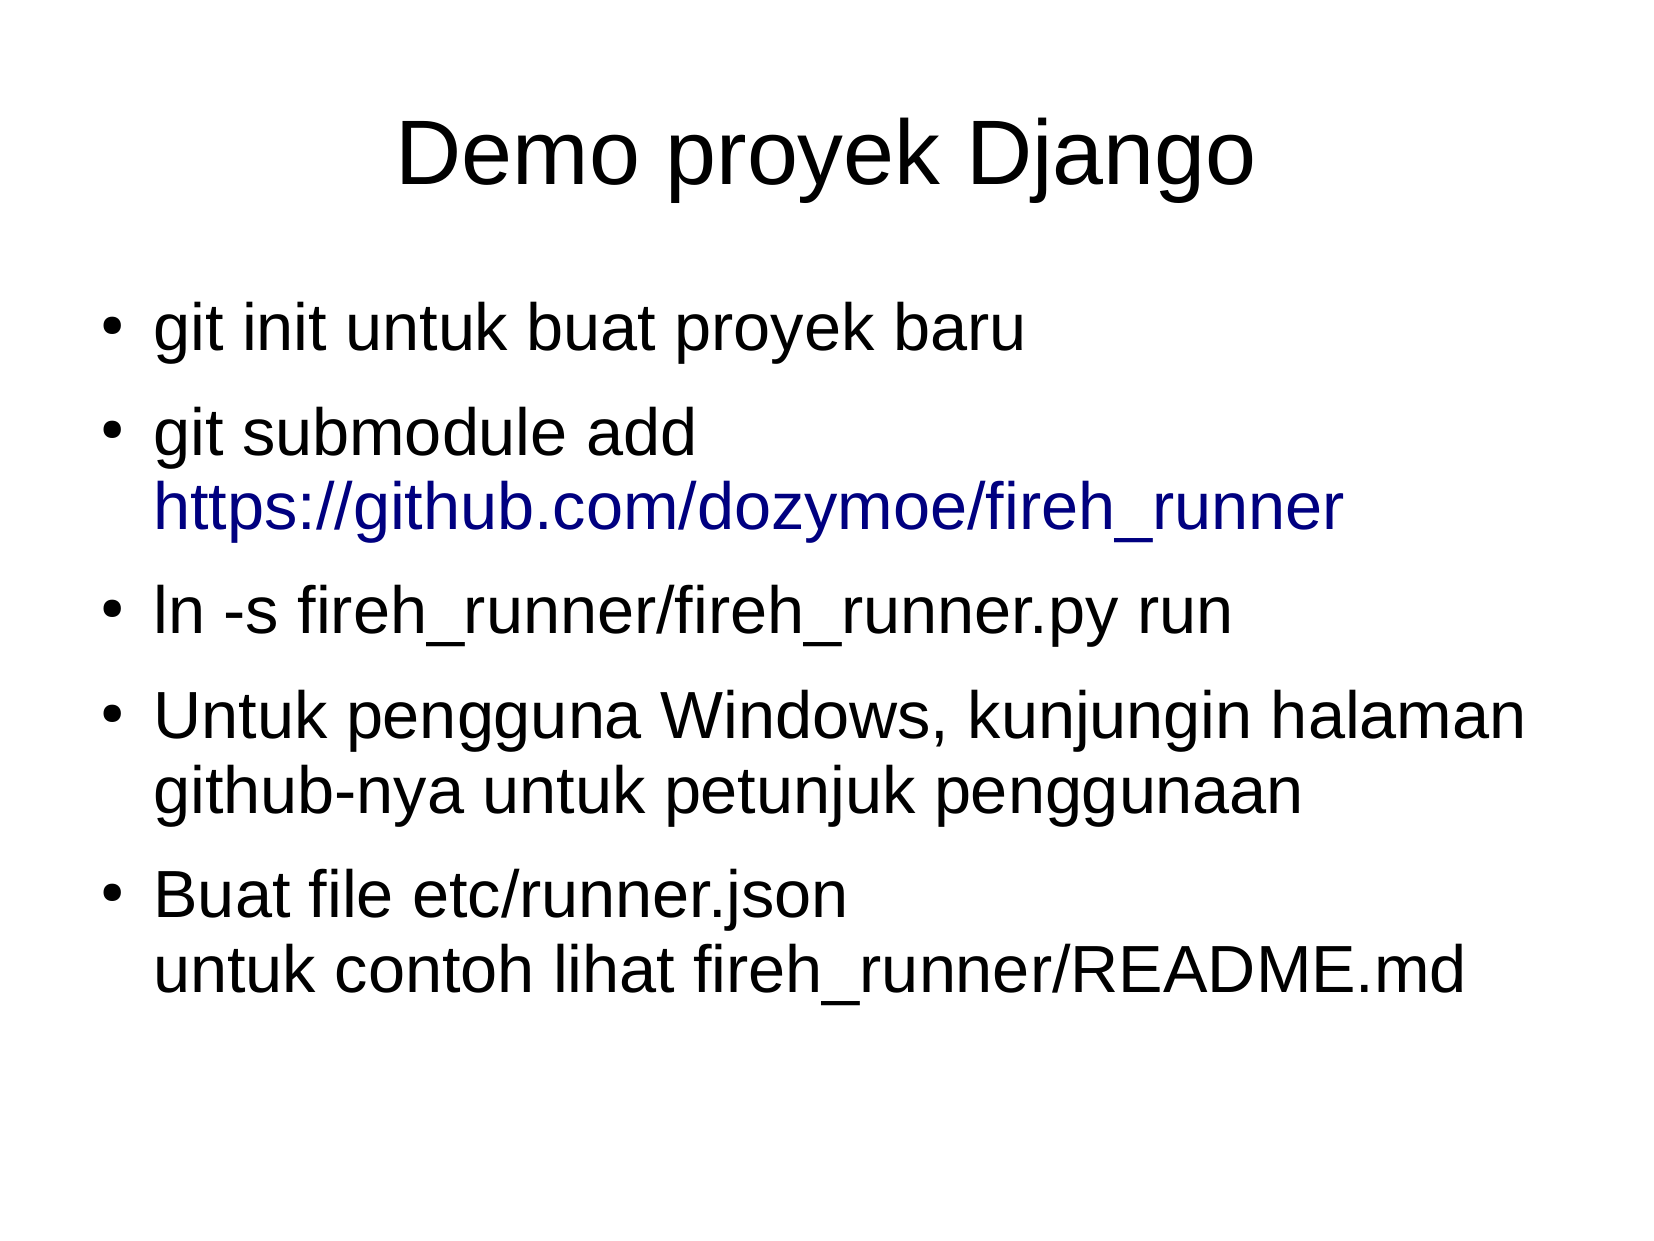

# Demo proyek Django
git init untuk buat proyek baru
git submodule add https://github.com/dozymoe/fireh_runner
ln -s fireh_runner/fireh_runner.py run
Untuk pengguna Windows, kunjungin halaman github-nya untuk petunjuk penggunaan
Buat file etc/runner.json
untuk contoh lihat fireh_runner/README.md